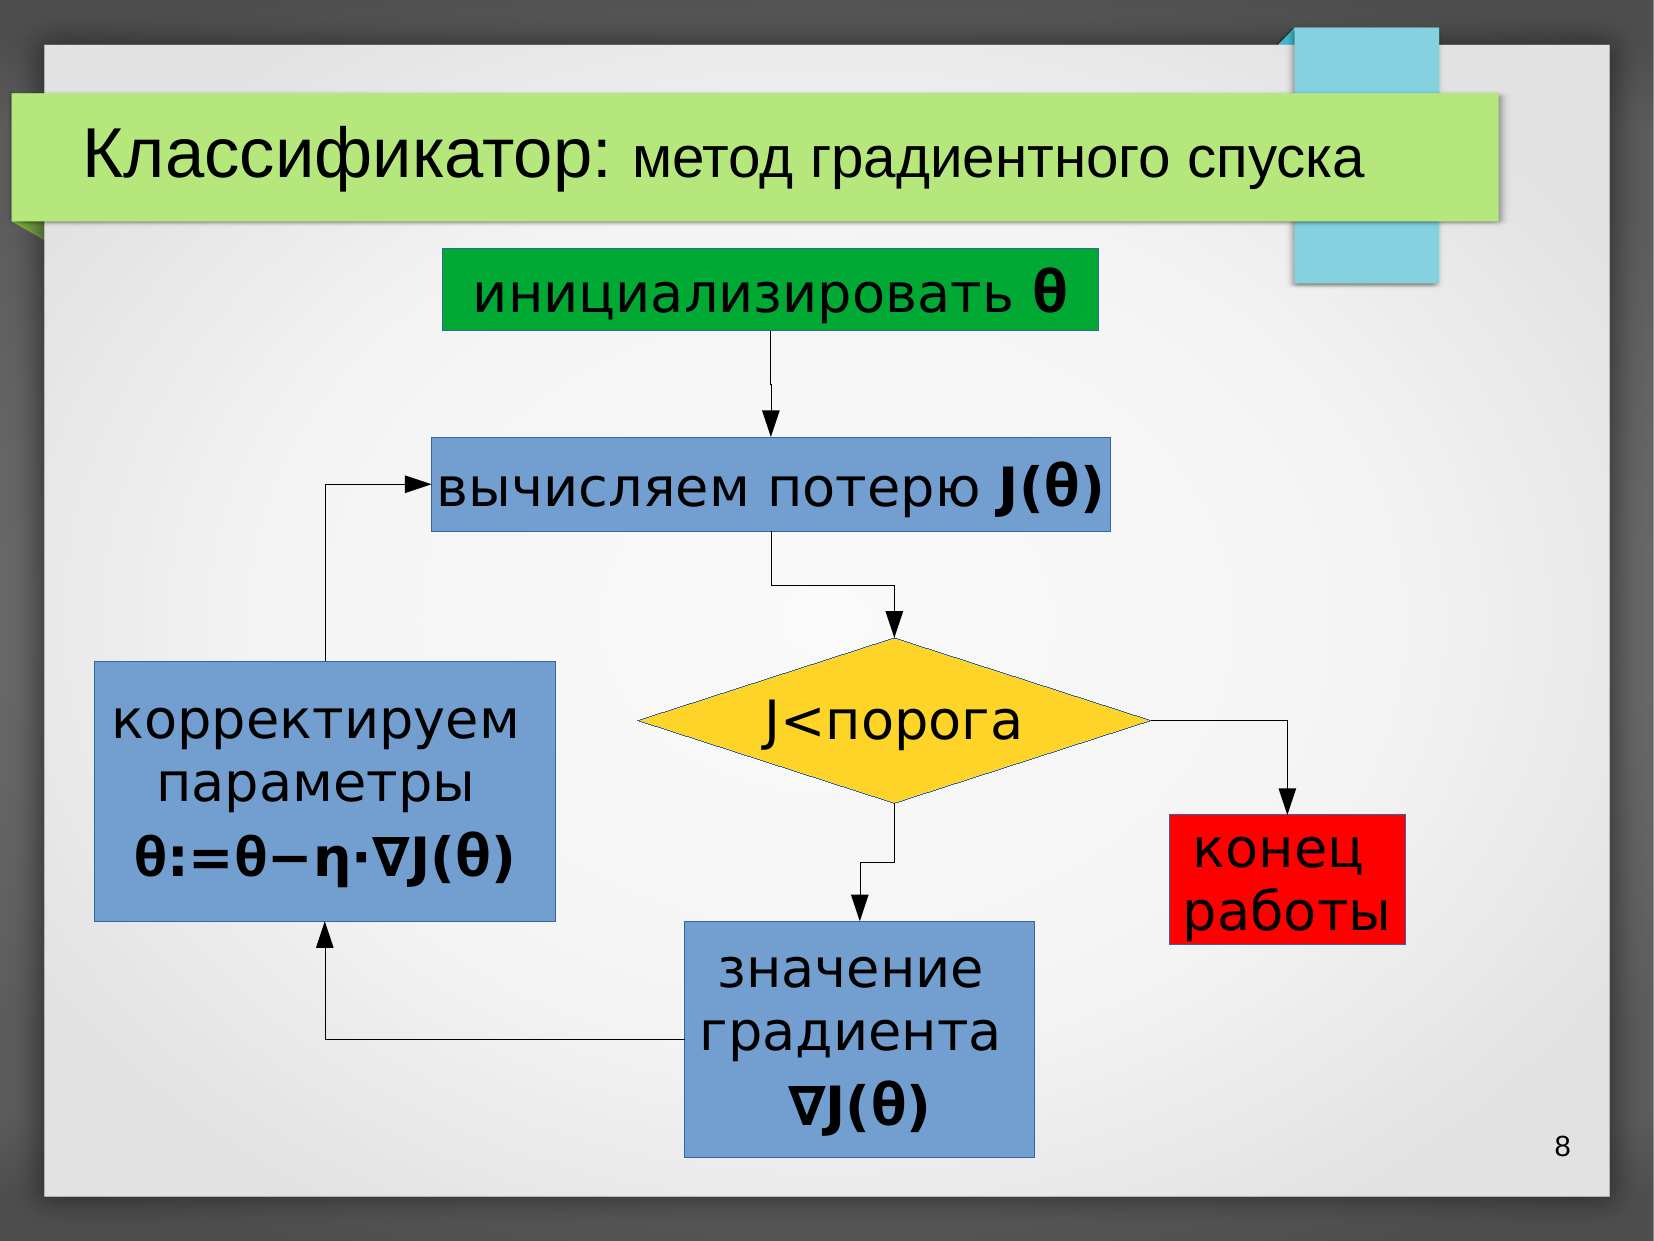

# Классификатор: метод градиентного спуска
инициализировать θ
вычисляем потерю J(θ)
J<порога
корректируем
параметры
θ:=θ−η⋅∇J(θ)
конец
работы
значение
градиента
∇J(θ)
8